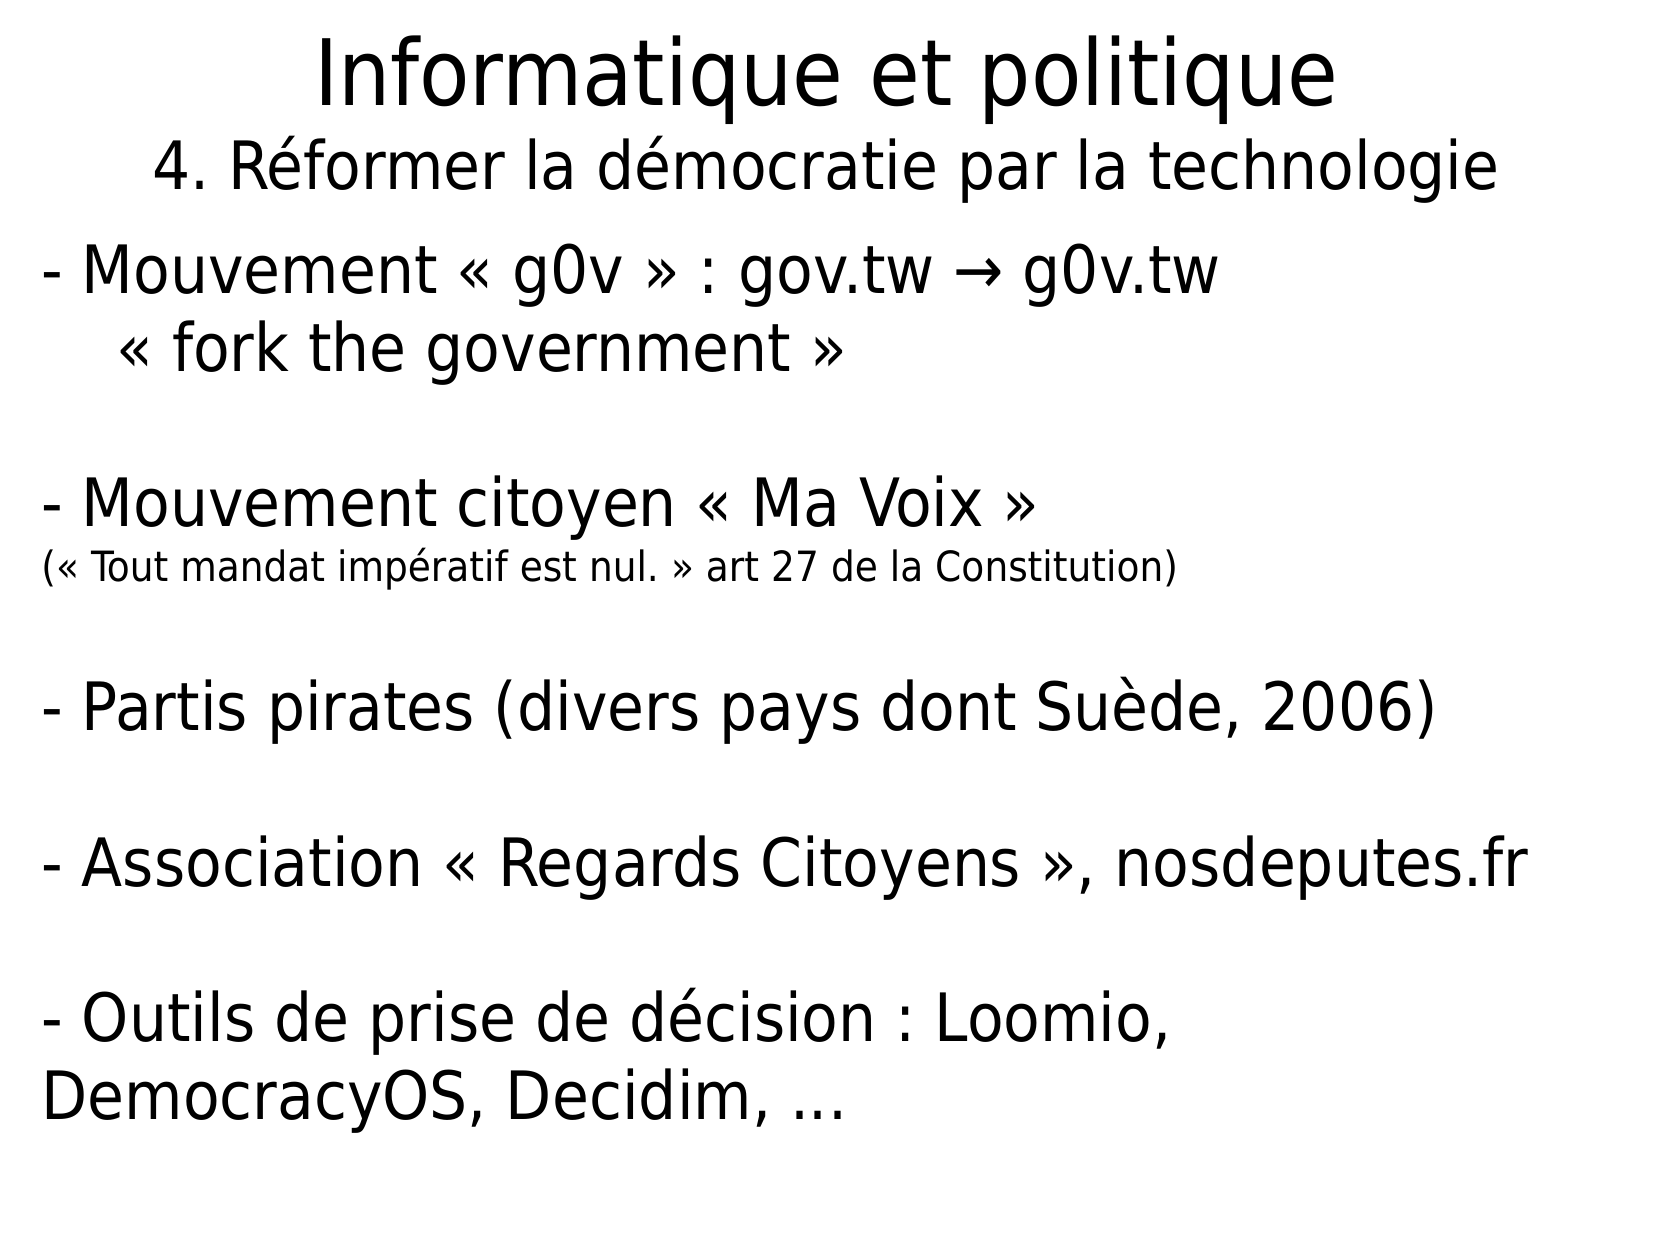

# Informatique et politique 4. Réformer la démocratie par la technologie
- Mouvement « g0v » : gov.tw → g0v.tw
	« fork the government »
- Mouvement citoyen « Ma Voix »
(« Tout mandat impératif est nul. » art 27 de la Constitution)
- Partis pirates (divers pays dont Suède, 2006)
- Association « Regards Citoyens », nosdeputes.fr
- Outils de prise de décision : Loomio, DemocracyOS, Decidim, ...